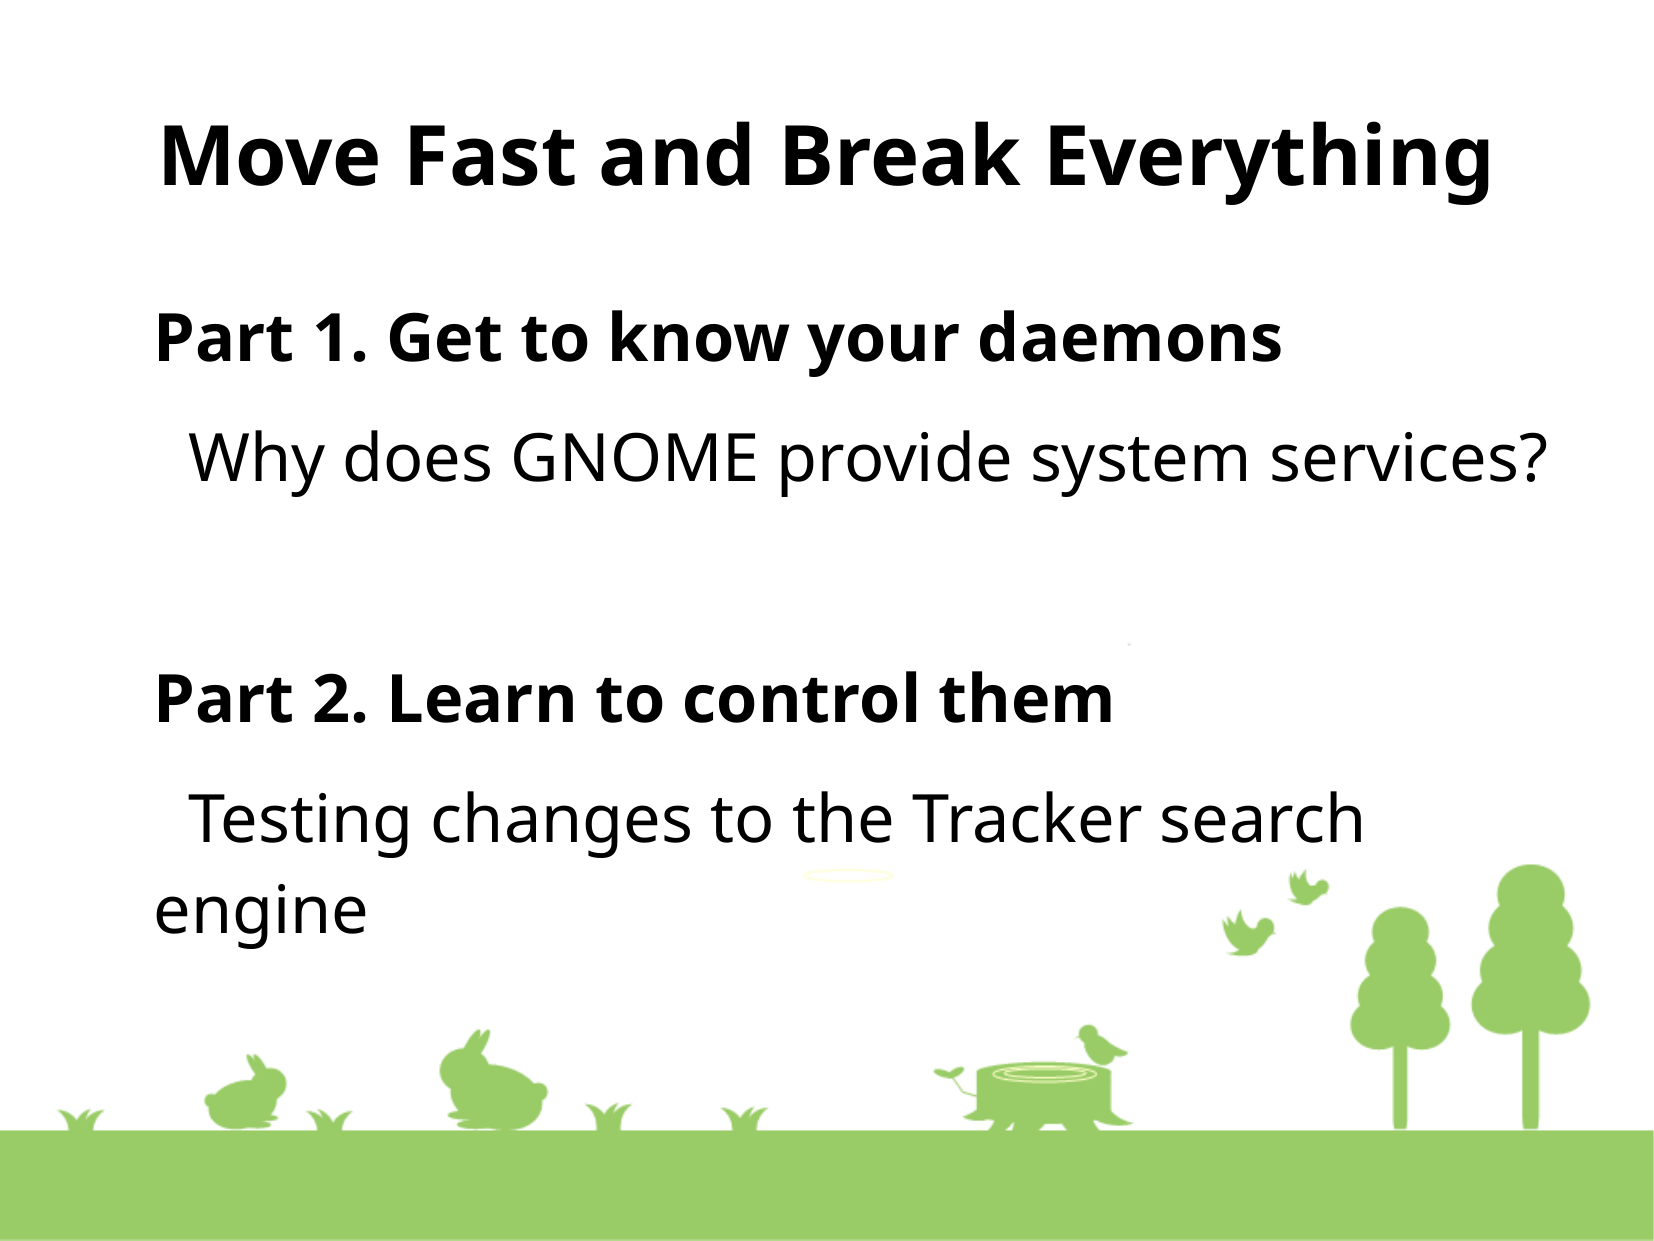

# Move Fast and Break Everything
Part 1. Get to know your daemons
 Why does GNOME provide system services?
Part 2. Learn to control them
 Testing changes to the Tracker search engine